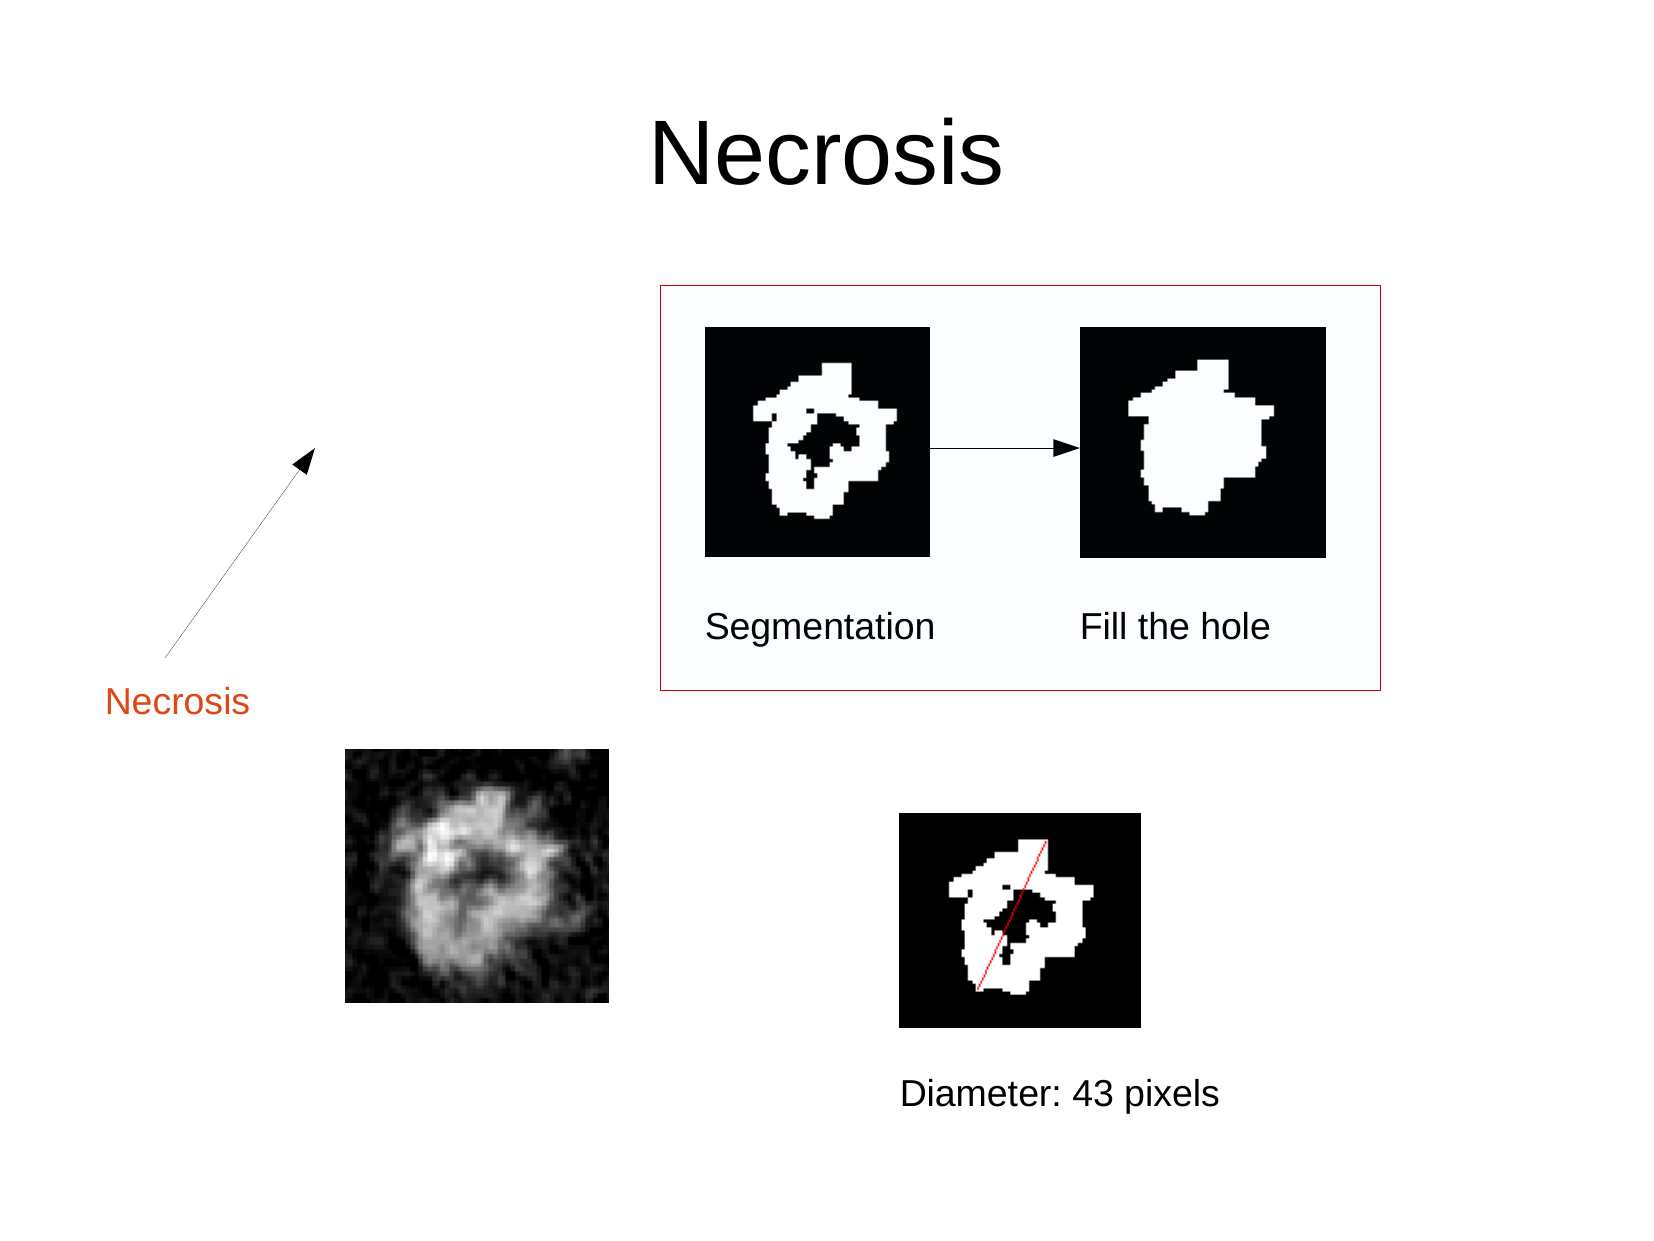

# Necrosis
Segmentation
Fill the hole
Necrosis
Diameter: 43 pixels